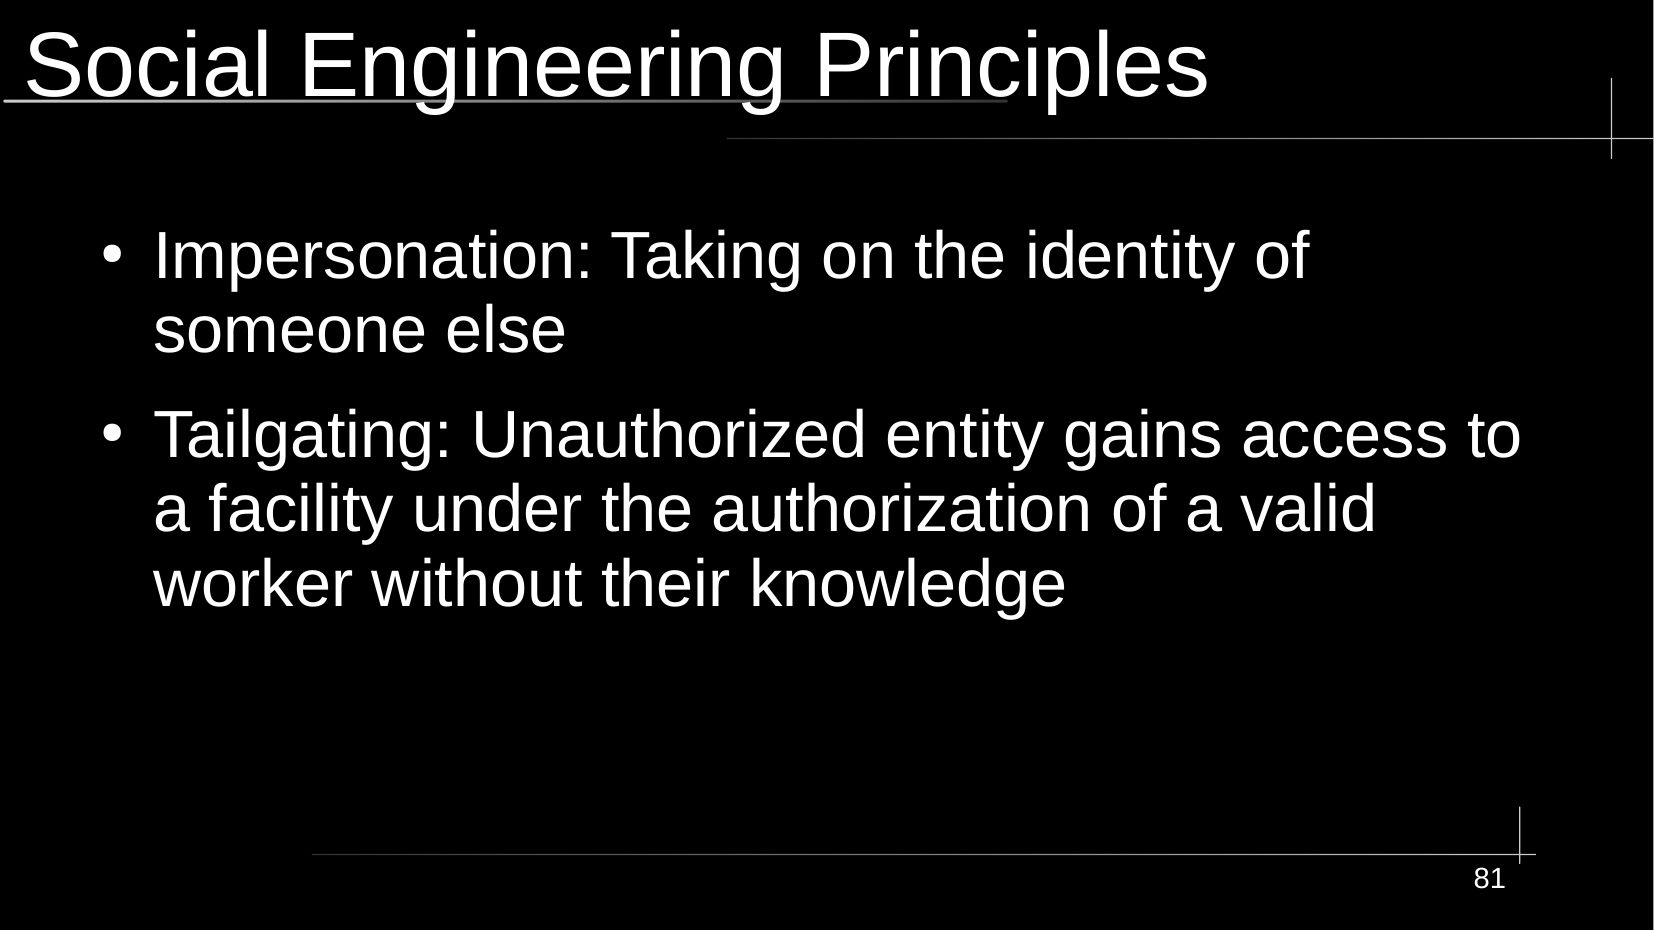

# Social Engineering Principles
Impersonation: Taking on the identity of someone else
Tailgating: Unauthorized entity gains access to a facility under the authorization of a valid worker without their knowledge
81